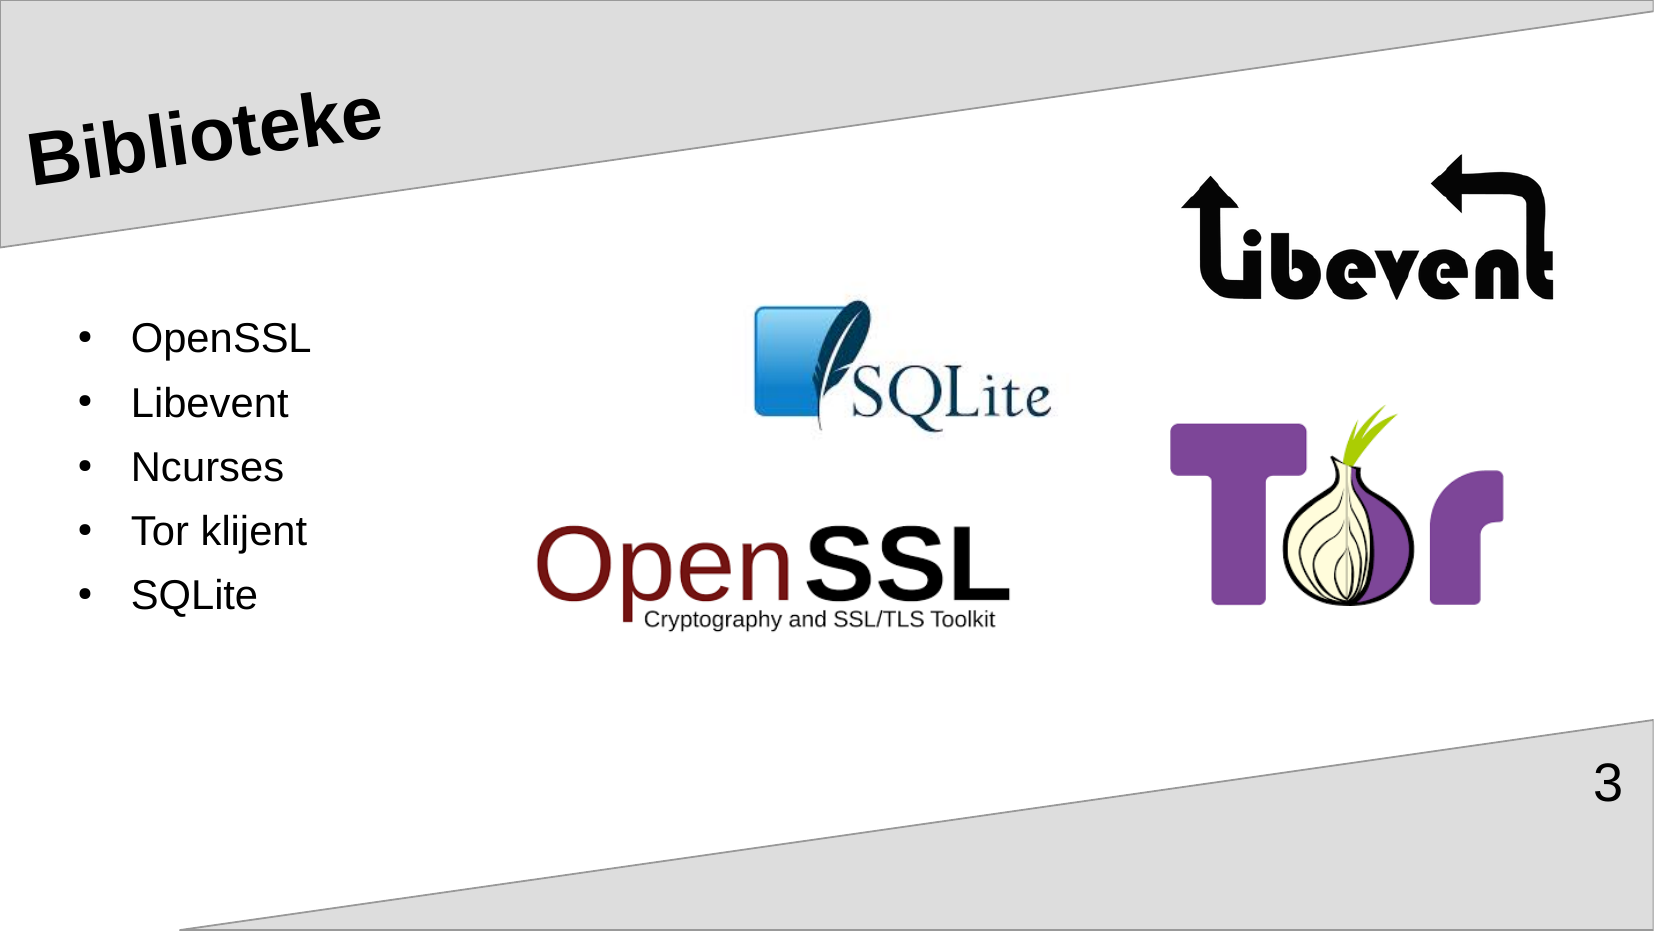

# Biblioteke
OpenSSL
Libevent
Ncurses
Tor klijent
SQLite
3